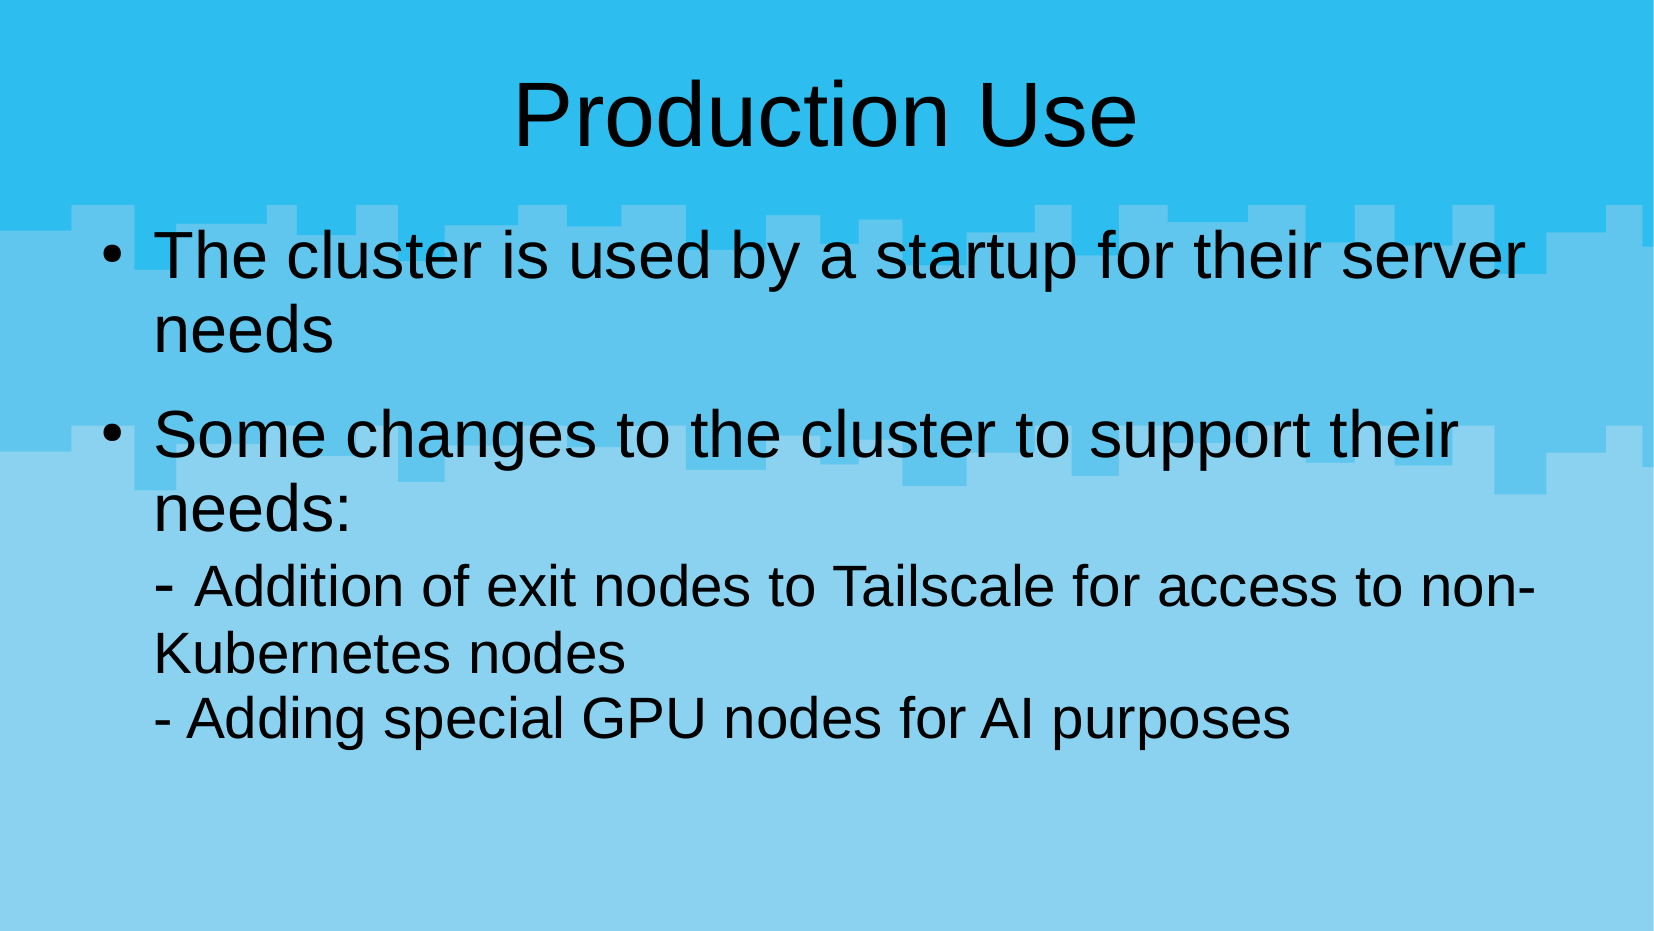

# Production Use
The cluster is used by a startup for their server needs
Some changes to the cluster to support their needs:
- Addition of exit nodes to Tailscale for access to non-Kubernetes nodes
- Adding special GPU nodes for AI purposes